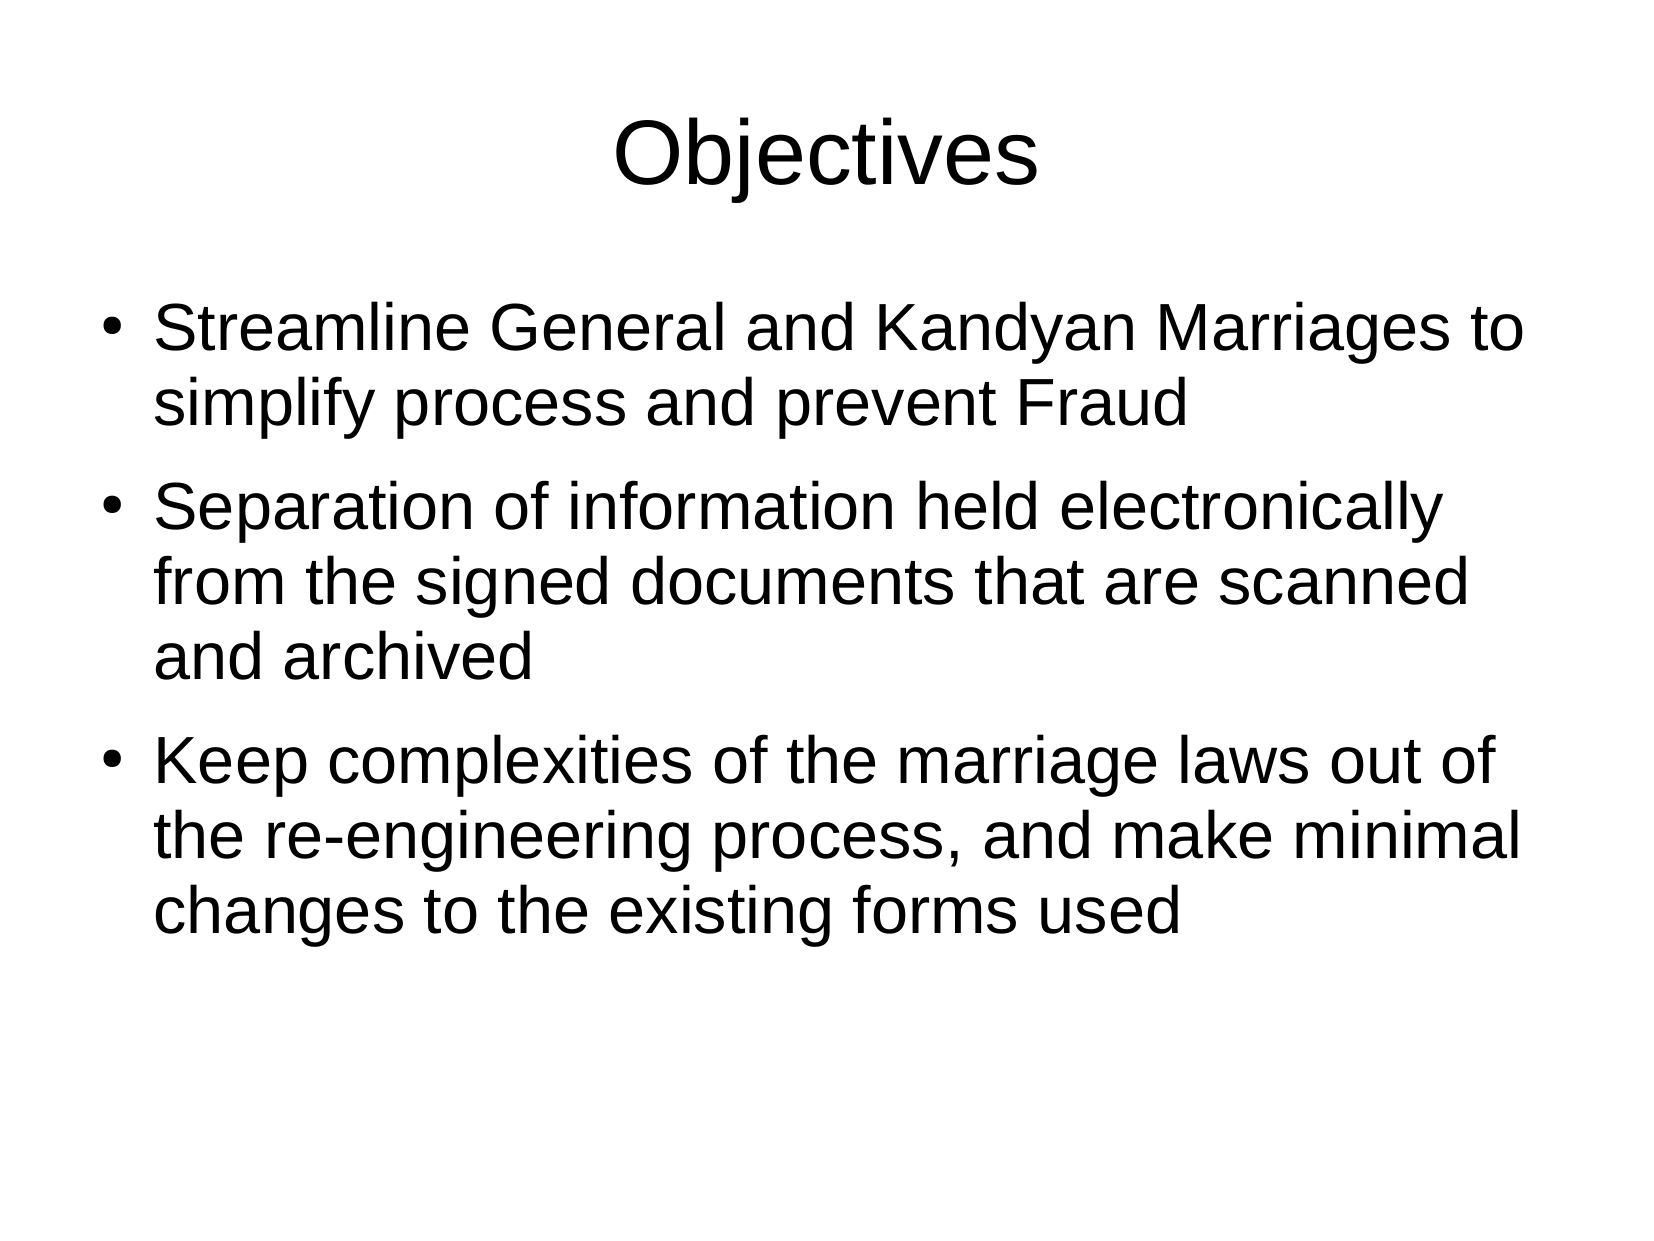

# Objectives
Streamline General and Kandyan Marriages to simplify process and prevent Fraud
Separation of information held electronically from the signed documents that are scanned and archived
Keep complexities of the marriage laws out of the re-engineering process, and make minimal changes to the existing forms used